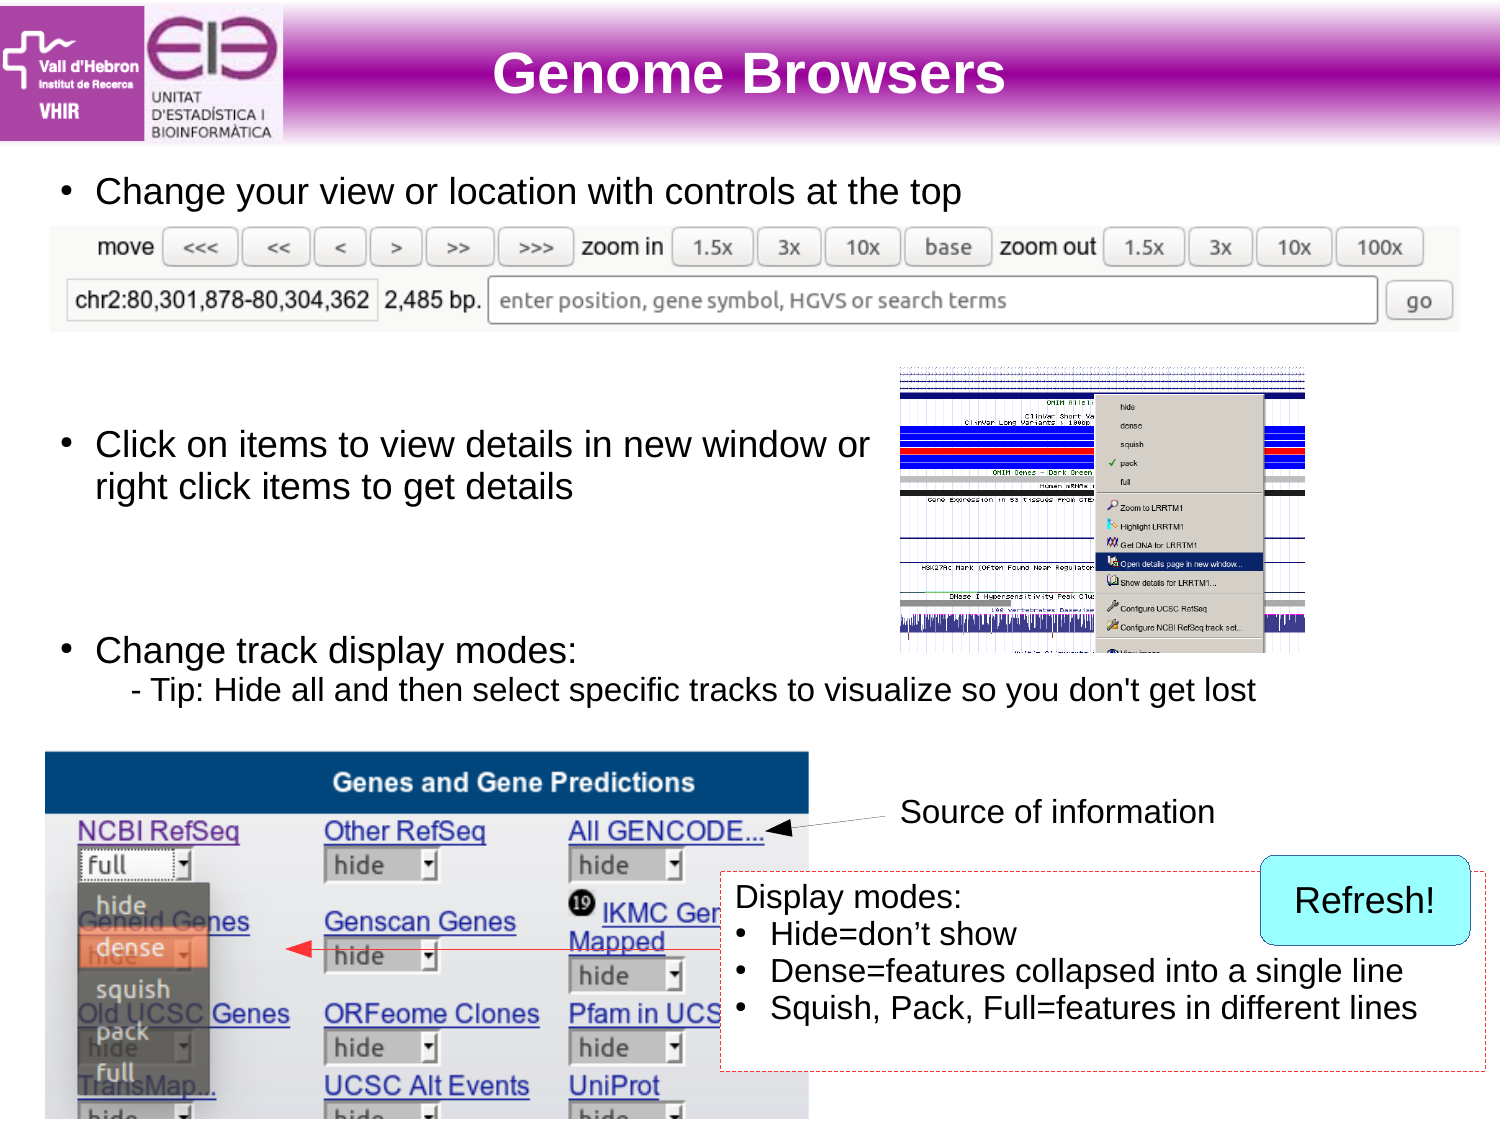

Genome Browsers
Change your view or location with controls at the top
Click on items to view details in new window or
right click items to get details
Change track display modes:
- Tip: Hide all and then select specific tracks to visualize so you don't get lost
Source of information
Refresh!
Display modes:
Hide=don’t show
Dense=features collapsed into a single line
Squish, Pack, Full=features in different lines